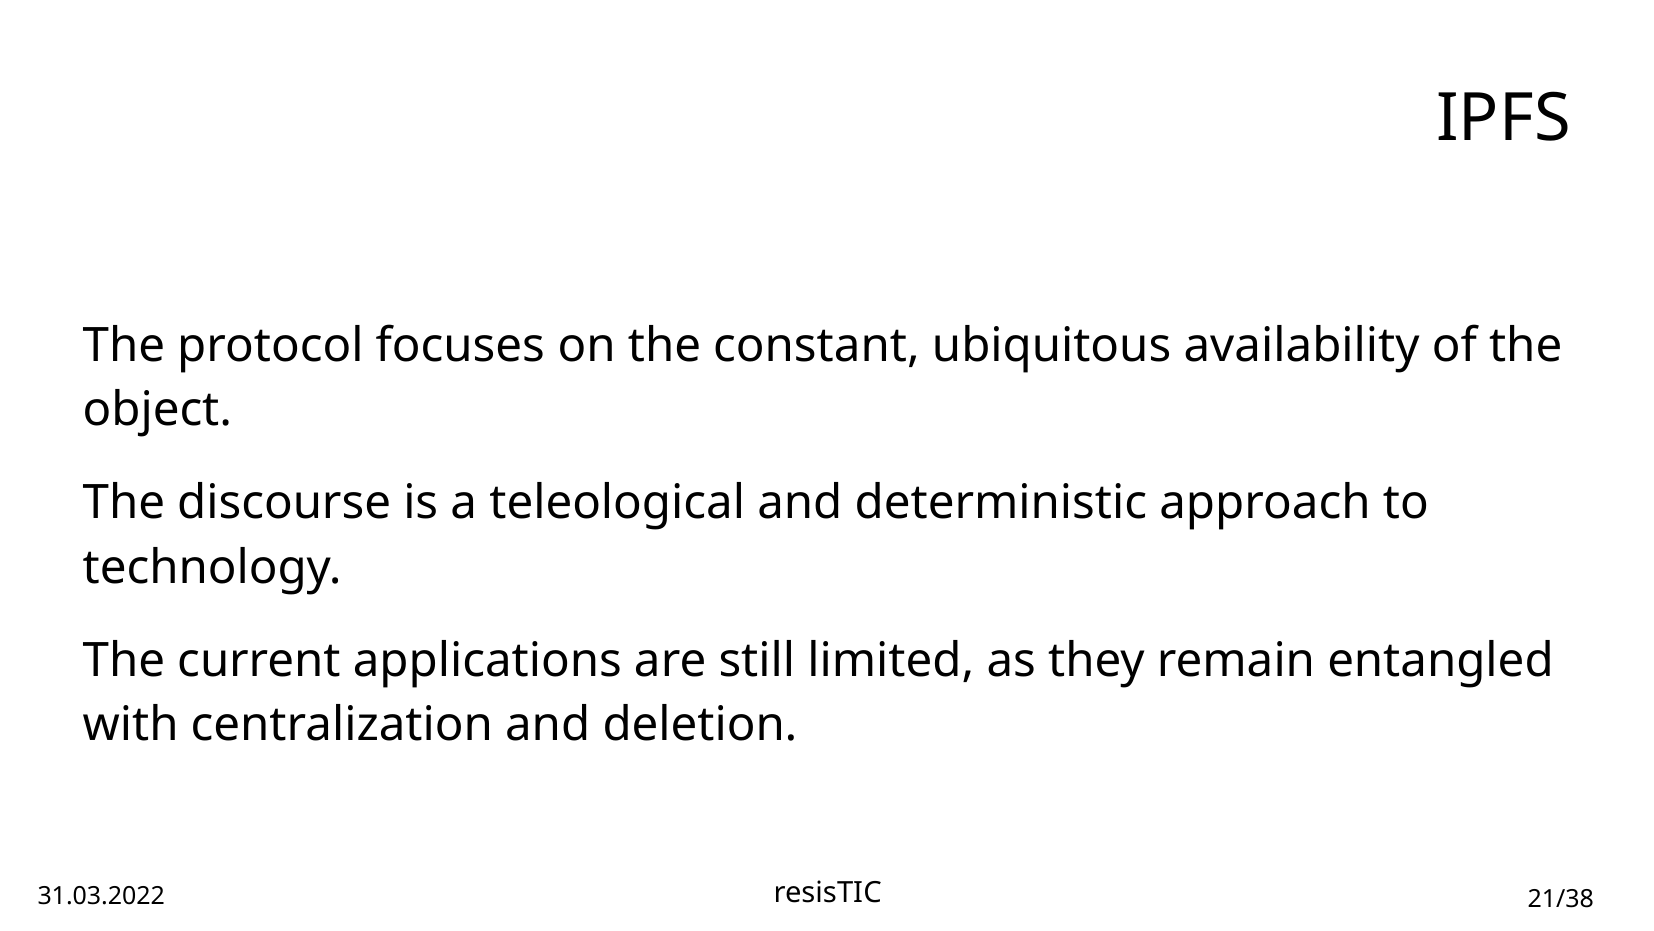

IPFS
# The protocol focuses on the constant, ubiquitous availability of the object.
The discourse is a teleological and deterministic approach to technology.
The current applications are still limited, as they remain entangled with centralization and deletion.
21/38